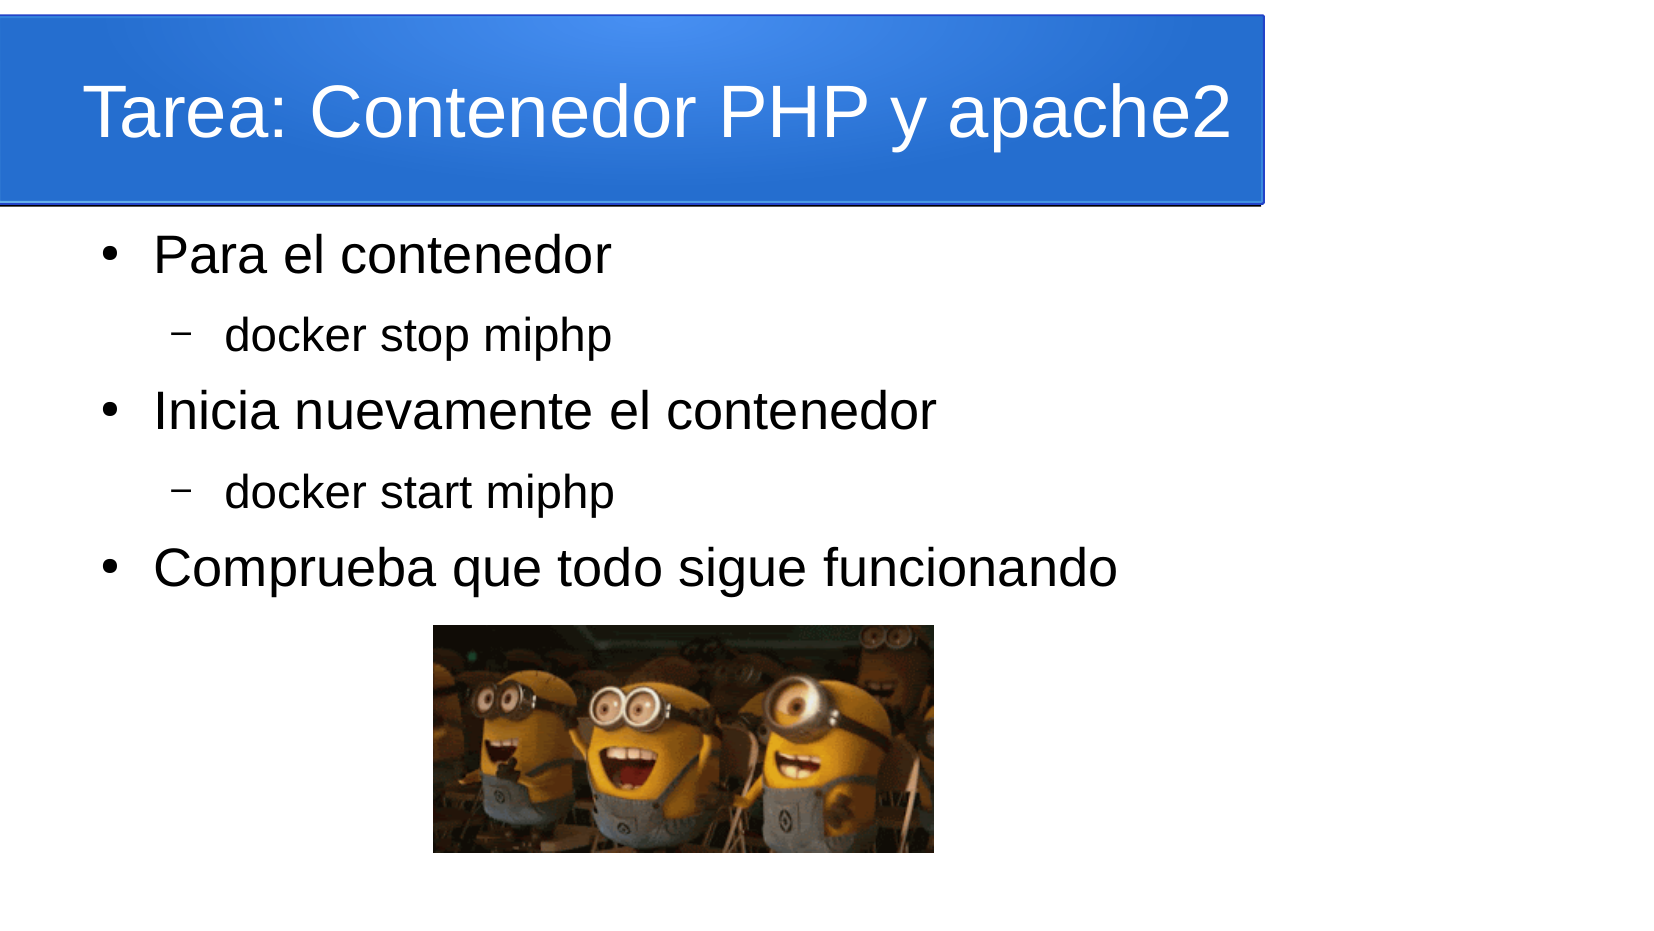

# Tarea: Contenedor PHP y apache2
Para el contenedor
docker stop miphp
Inicia nuevamente el contenedor
docker start miphp
Comprueba que todo sigue funcionando